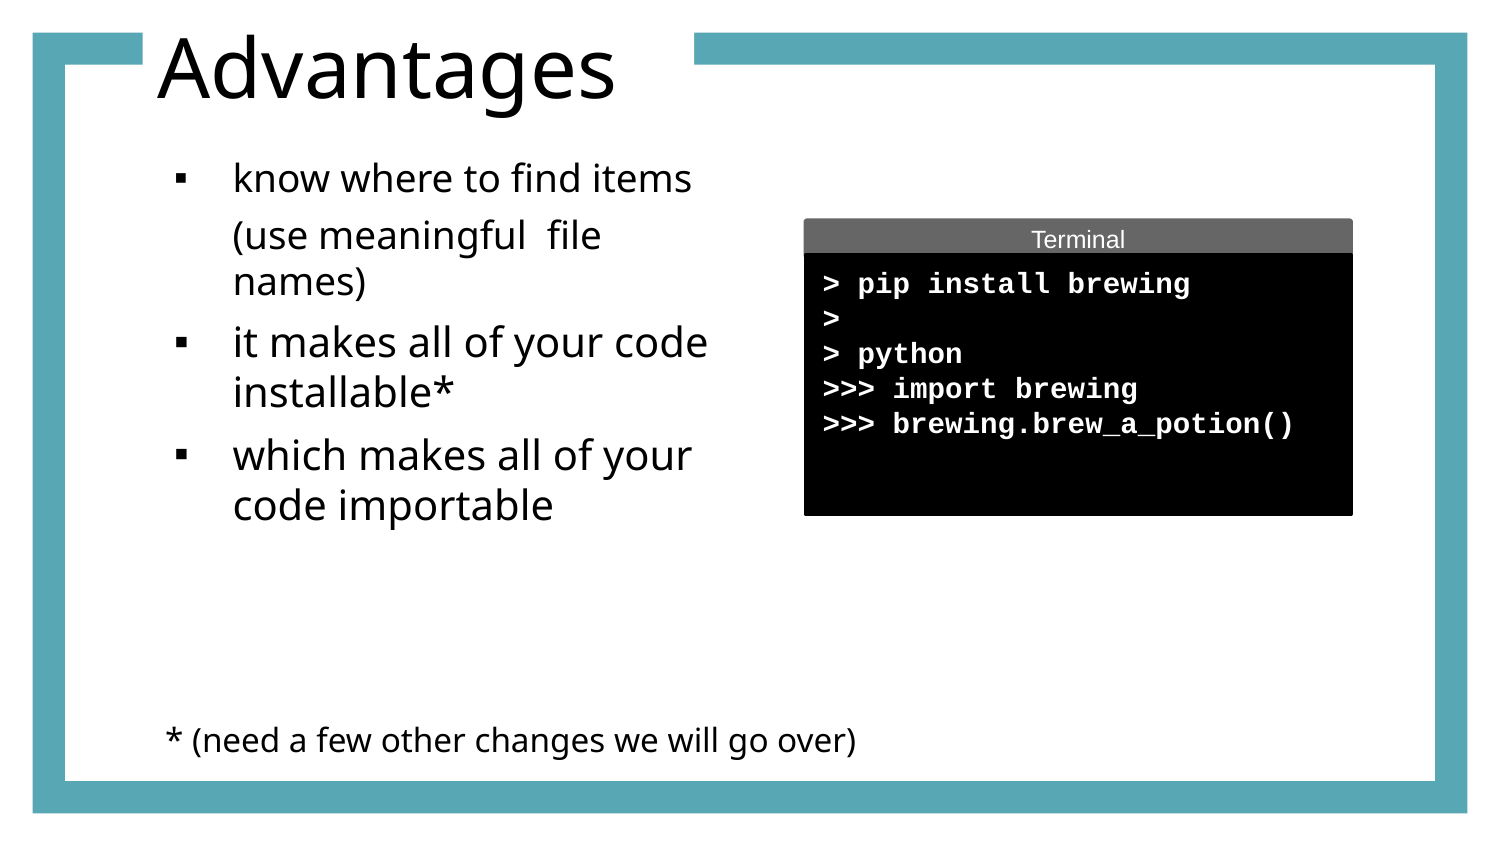

# Advantages
know where to find items
(use meaningful file names)
it makes all of your code installable*
which makes all of your code importable
Terminal
> pip install brewing
>
> python
>>> import brewing
>>> brewing.brew_a_potion()
>>>
* (need a few other changes we will go over)